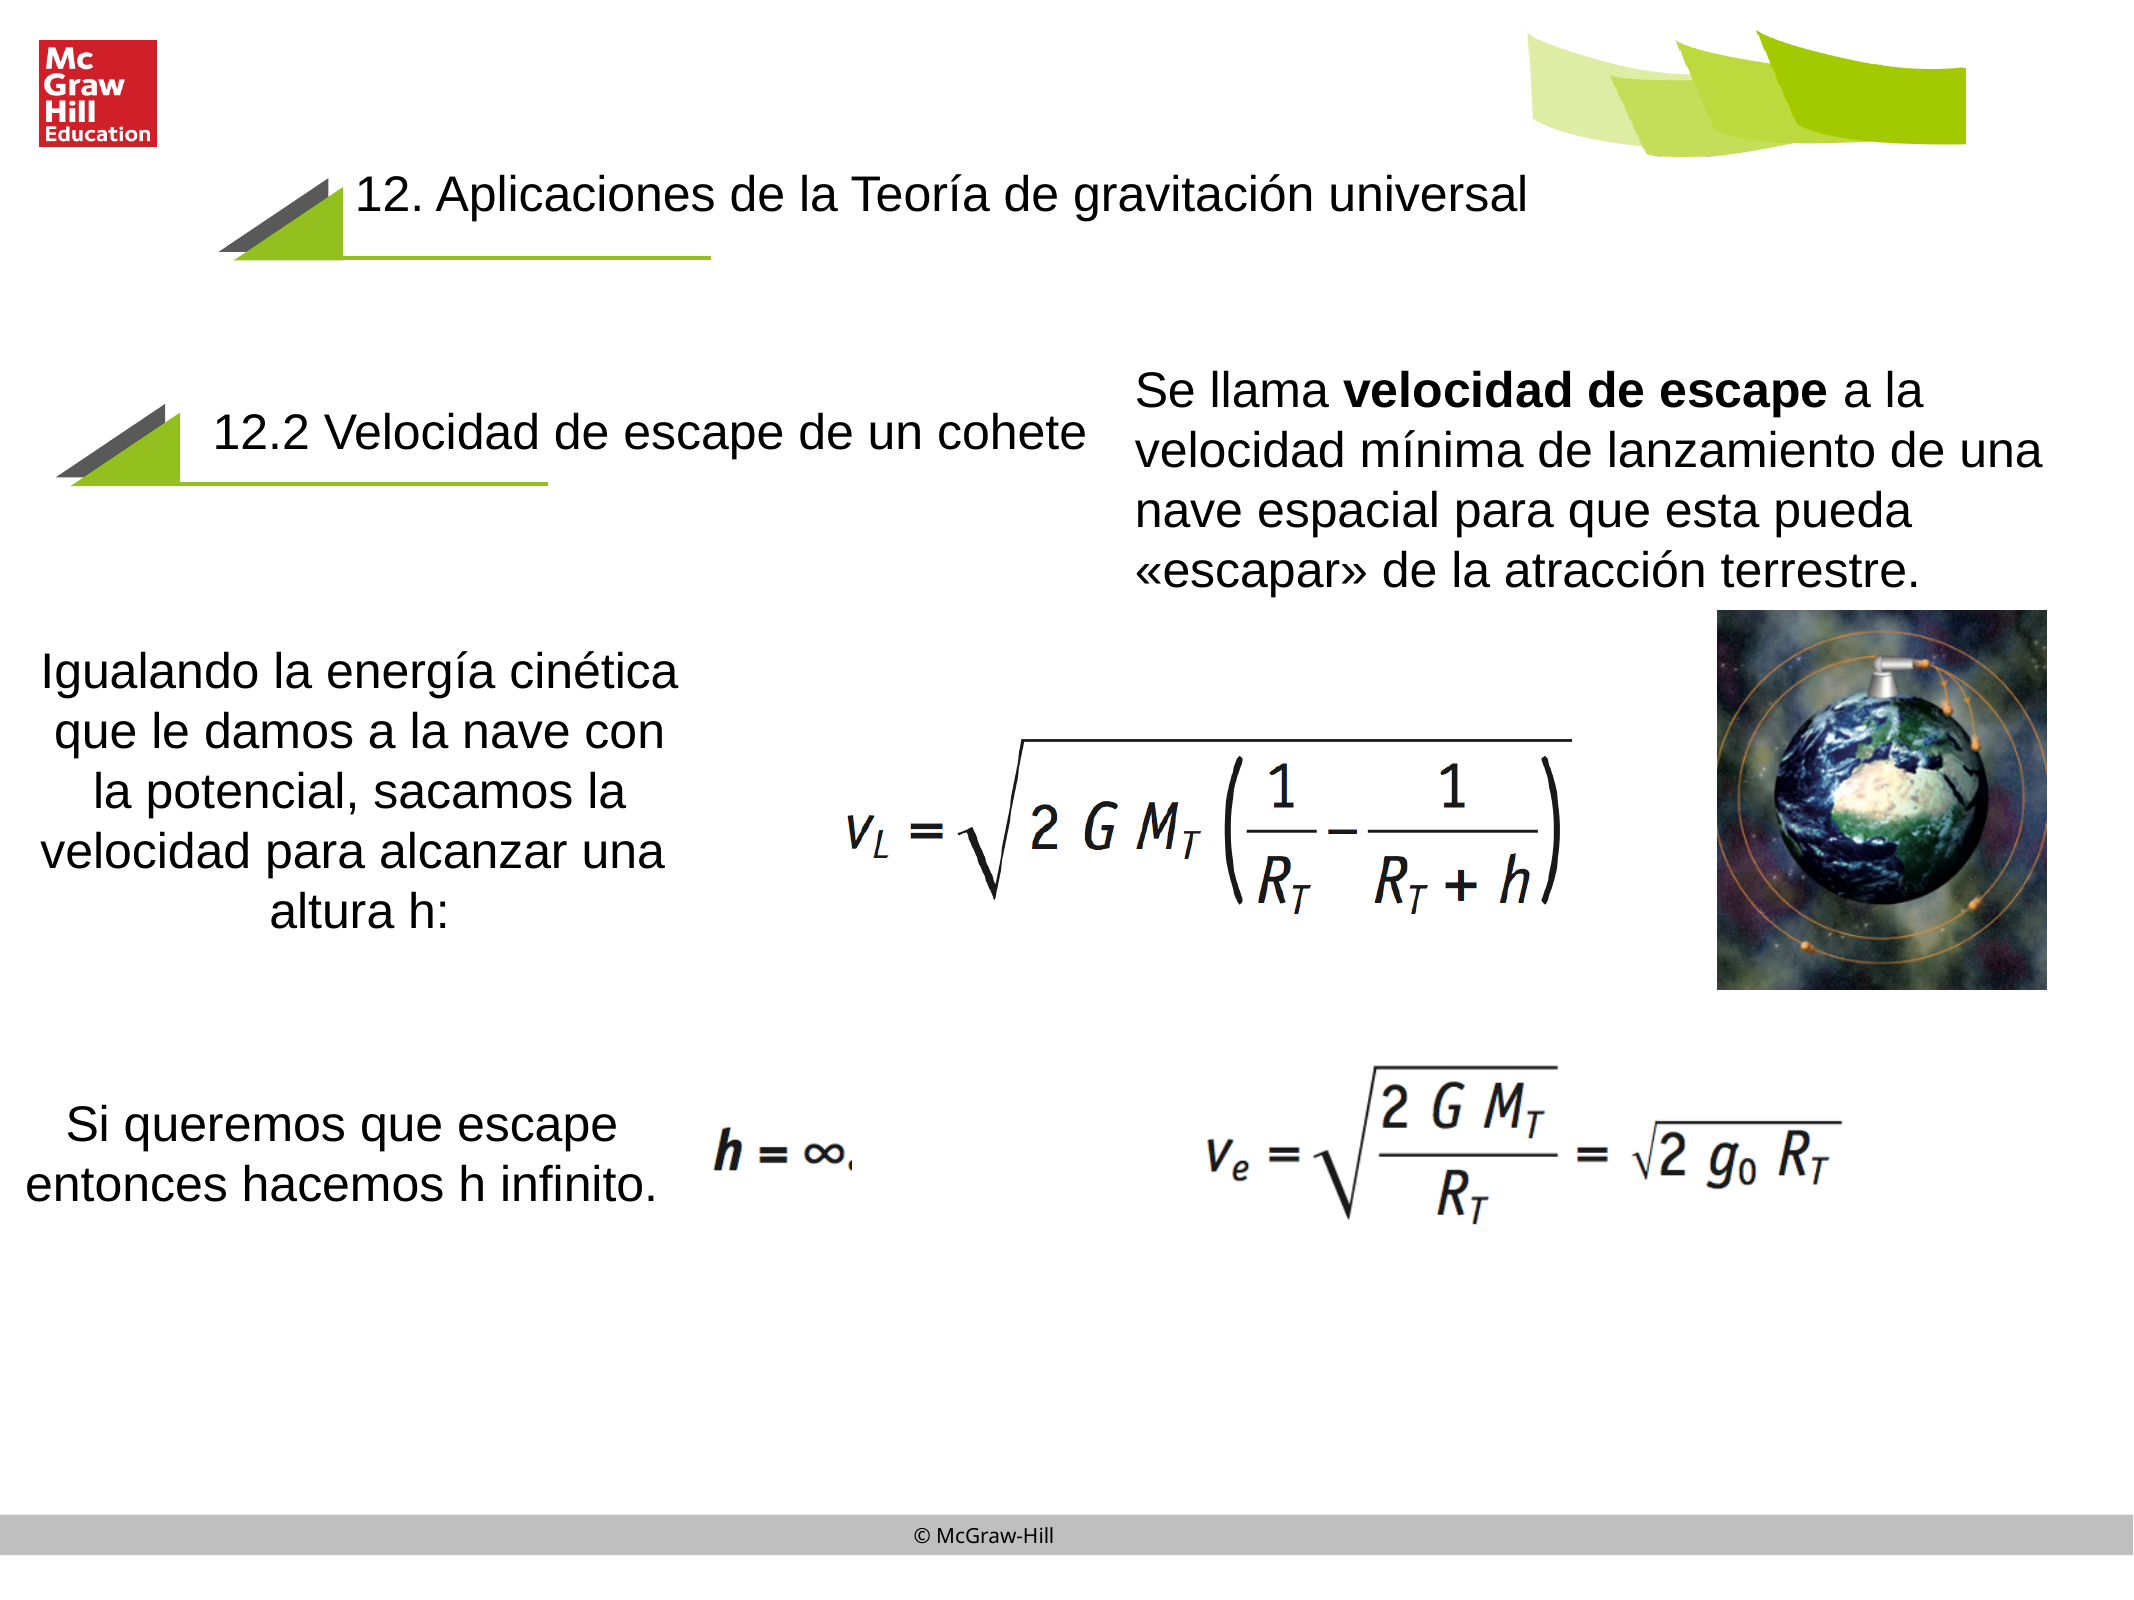

12. Aplicaciones de la Teoría de gravitación universal
Se llama velocidad de escape a la velocidad mínima de lanzamiento de una nave espacial para que esta pueda «escapar» de la atracción terrestre.
12.2 Velocidad de escape de un cohete
Igualando la energía cinética que le damos a la nave con la potencial, sacamos la velocidad para alcanzar una altura h:
Si queremos que escape entonces hacemos h infinito.
© McGraw-Hill